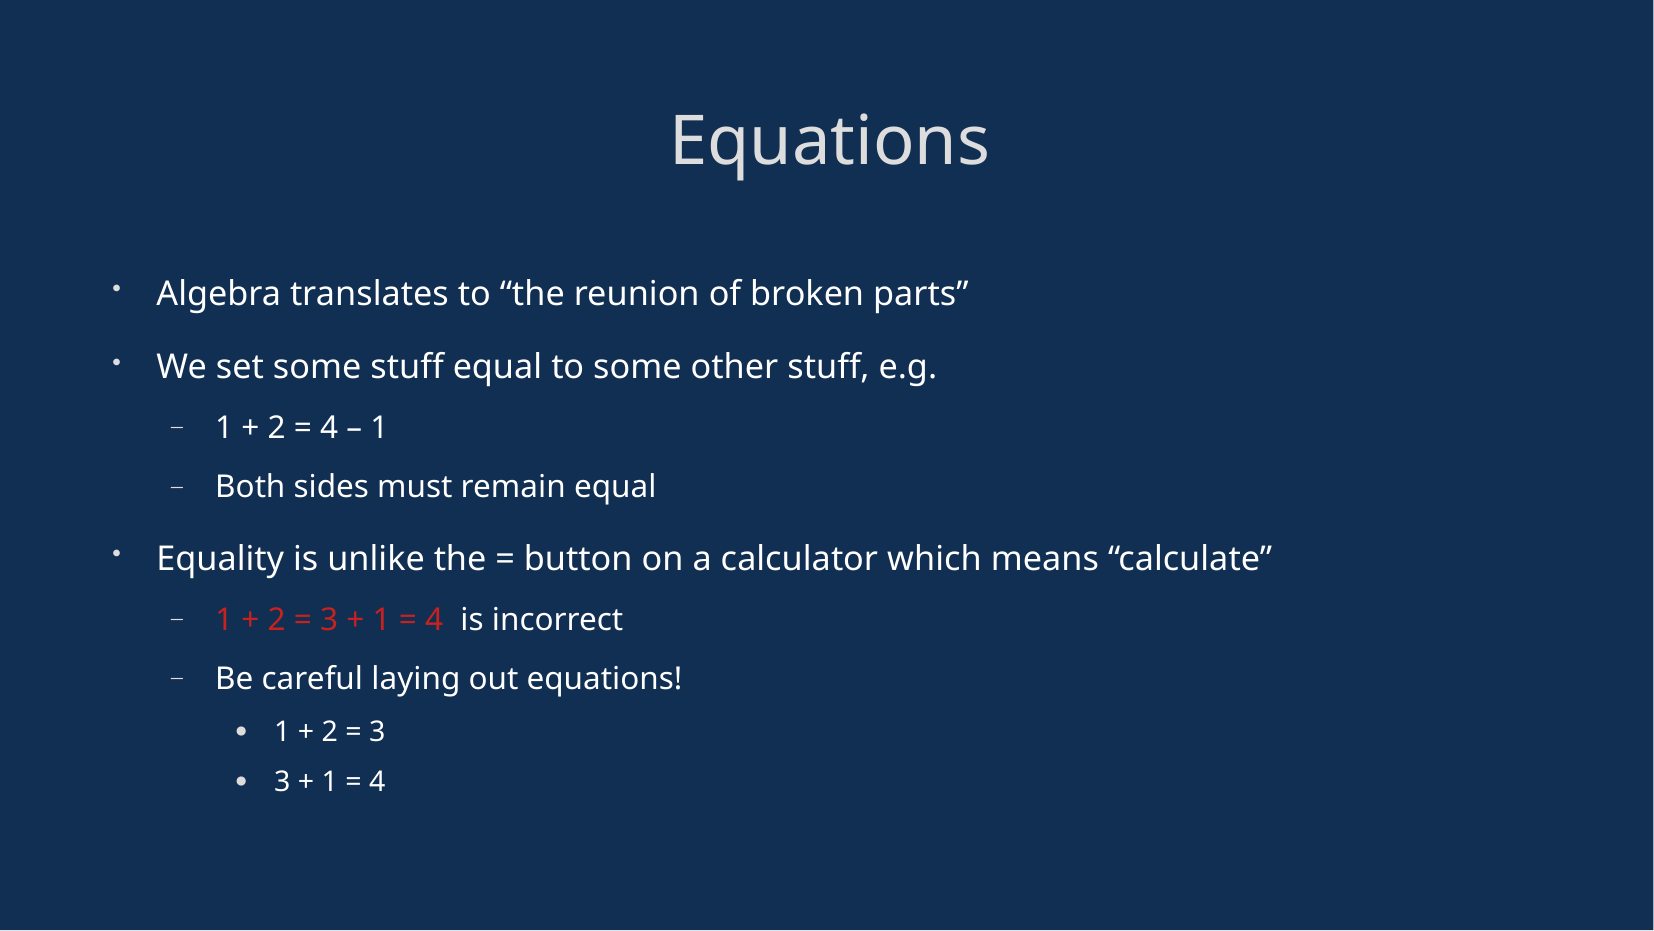

# Equations
Algebra translates to “the reunion of broken parts”
We set some stuff equal to some other stuff, e.g.
1 + 2 = 4 – 1
Both sides must remain equal
Equality is unlike the = button on a calculator which means “calculate”
1 + 2 = 3 + 1 = 4 	is incorrect
Be careful laying out equations!
1 + 2 = 3
3 + 1 = 4